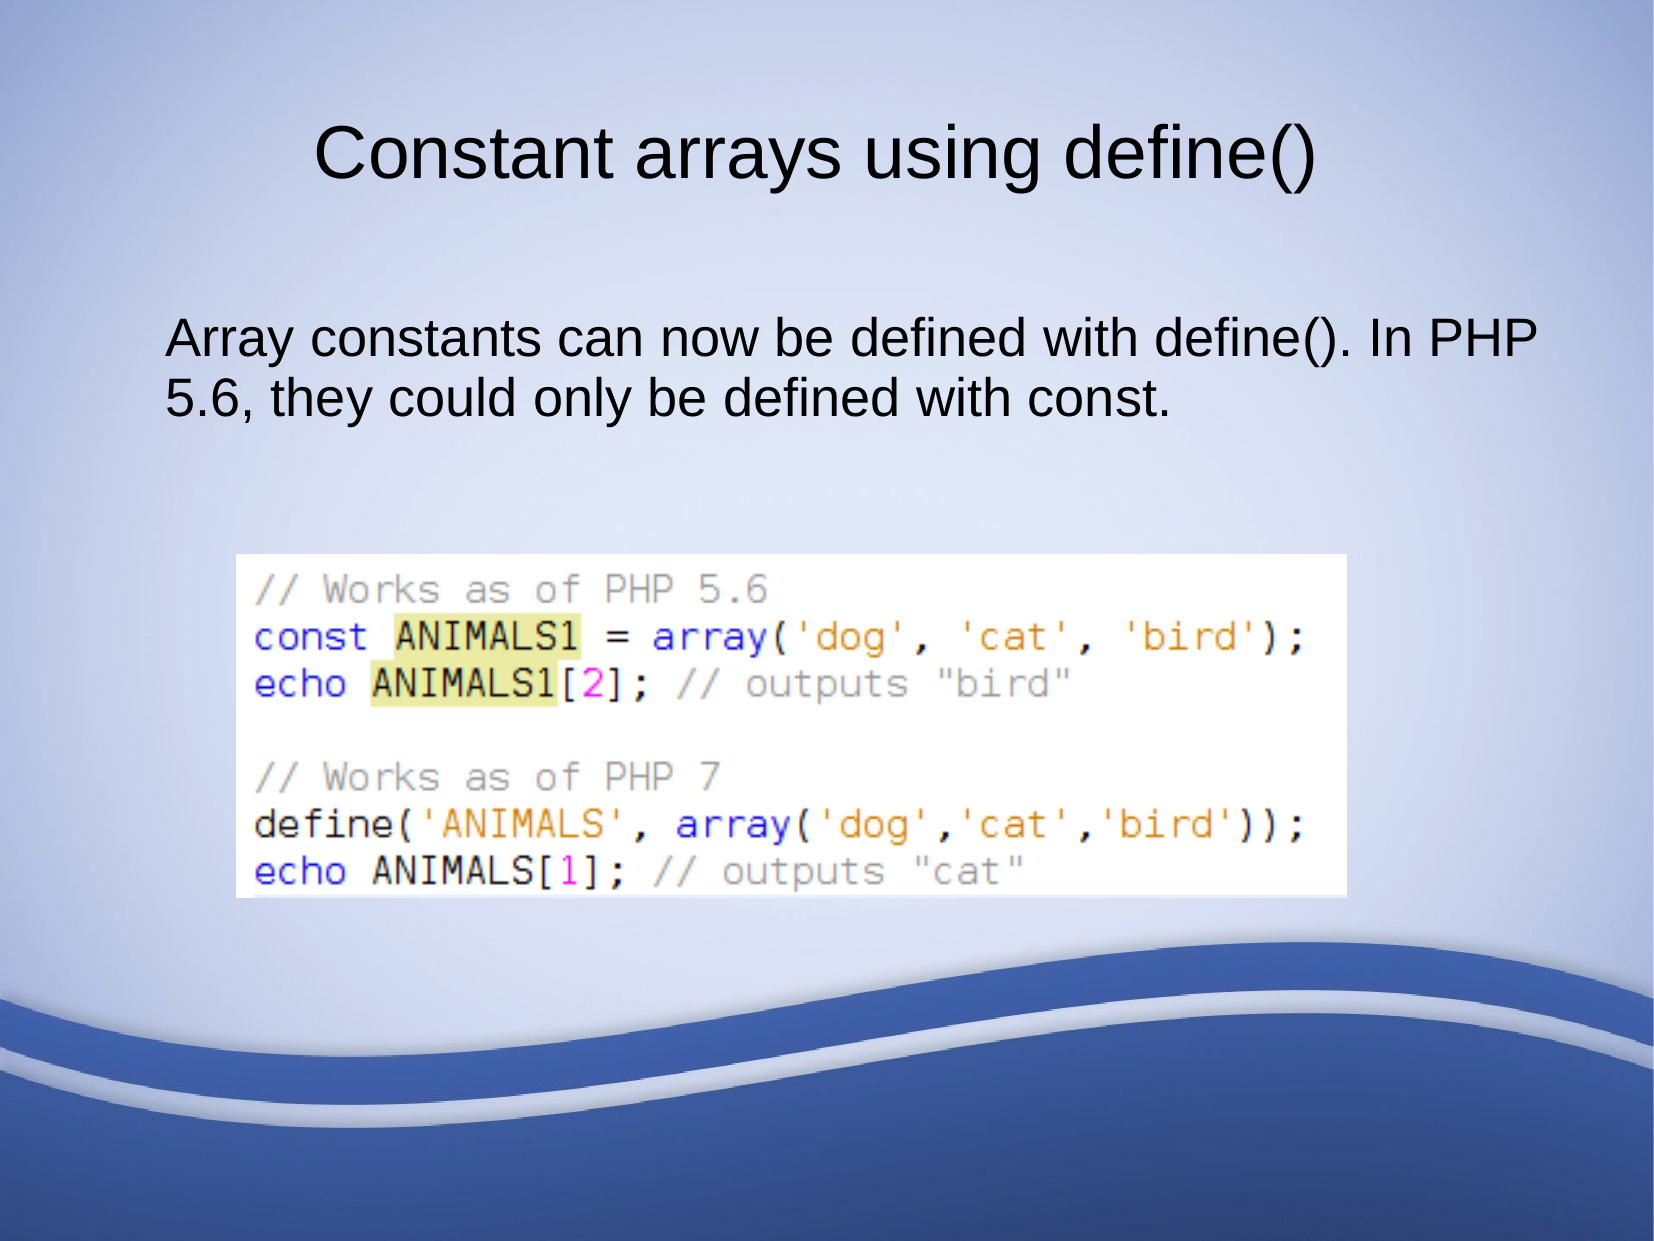

# Constant arrays using define()
Array constants can now be defined with define(). In PHP 5.6, they could only be defined with const.